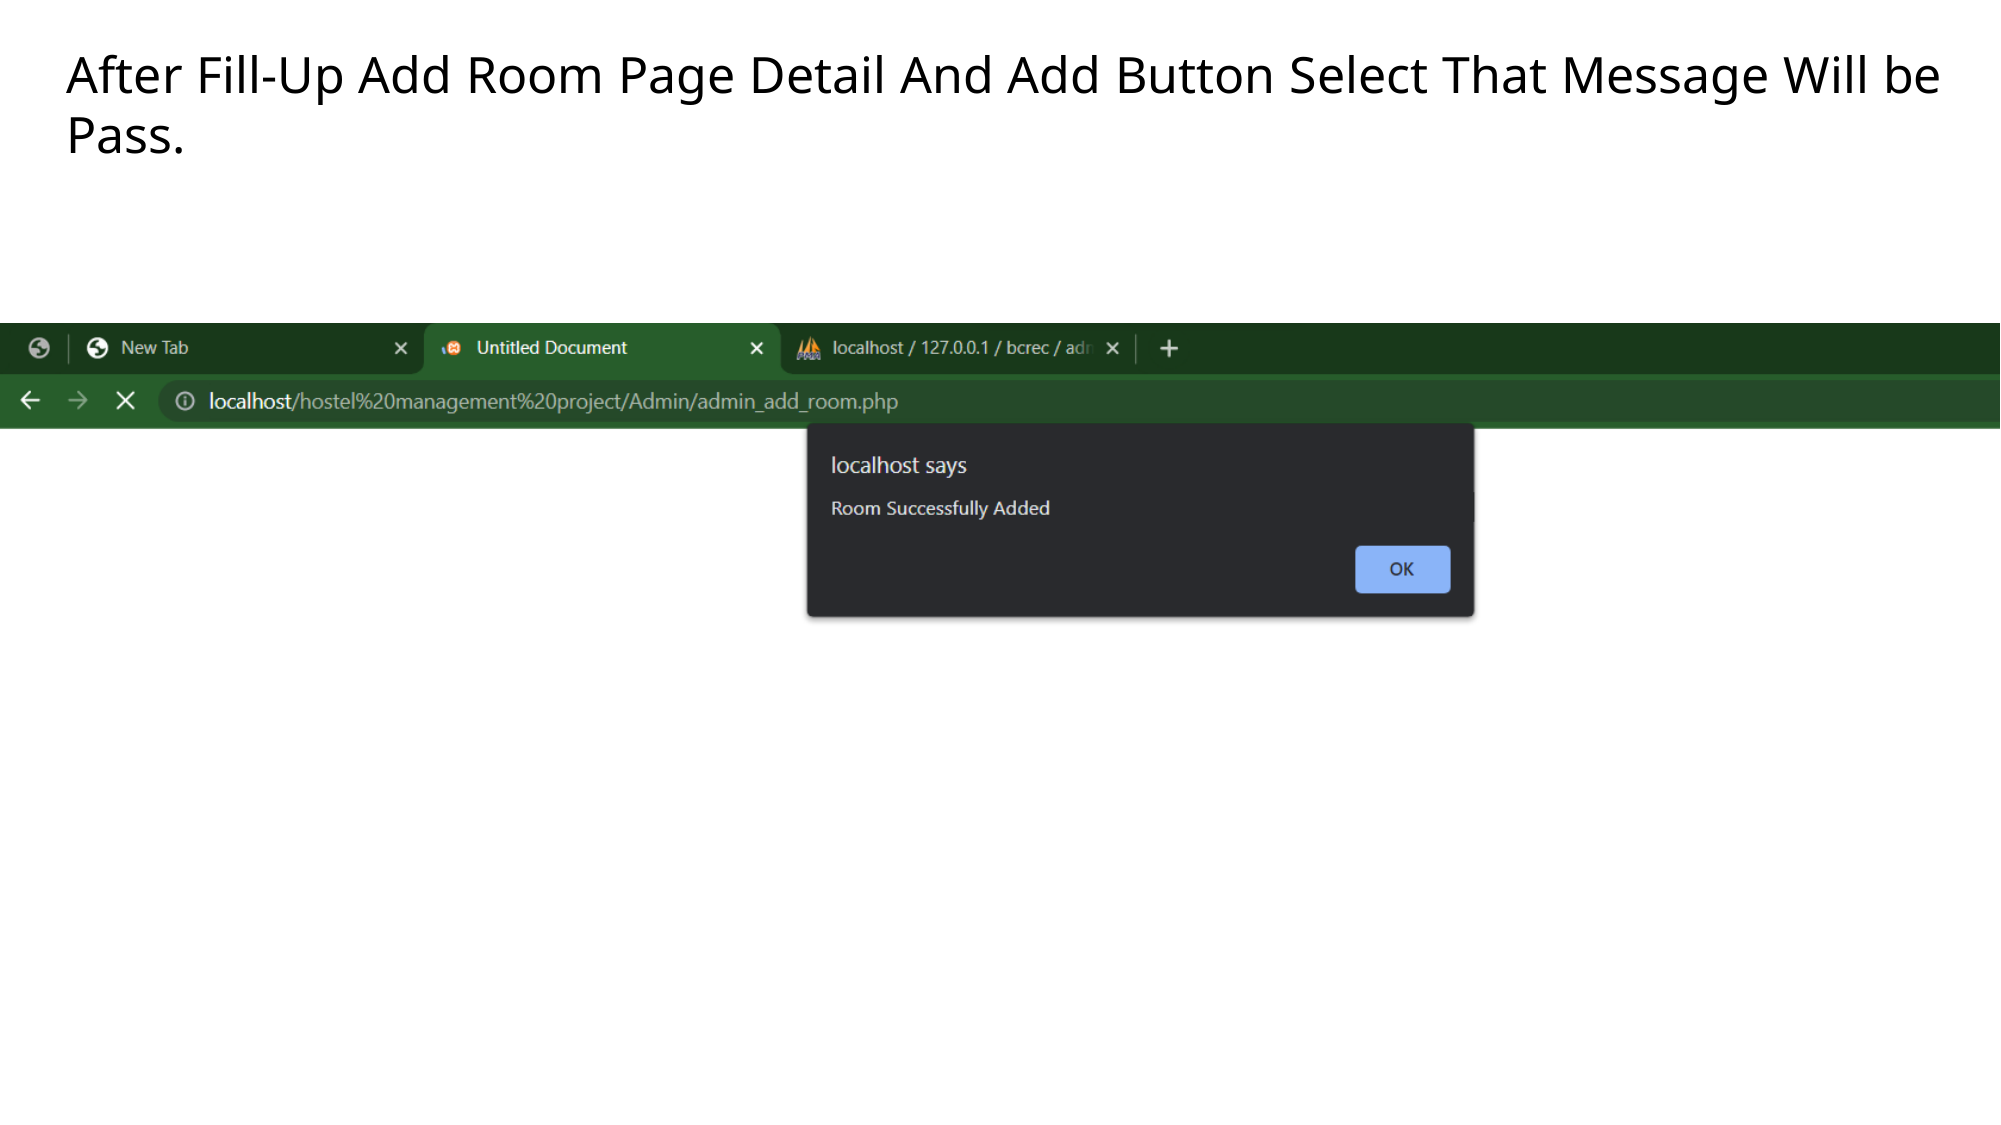

After Fill-Up Add Room Page Detail And Add Button Select That Message Will be Pass.